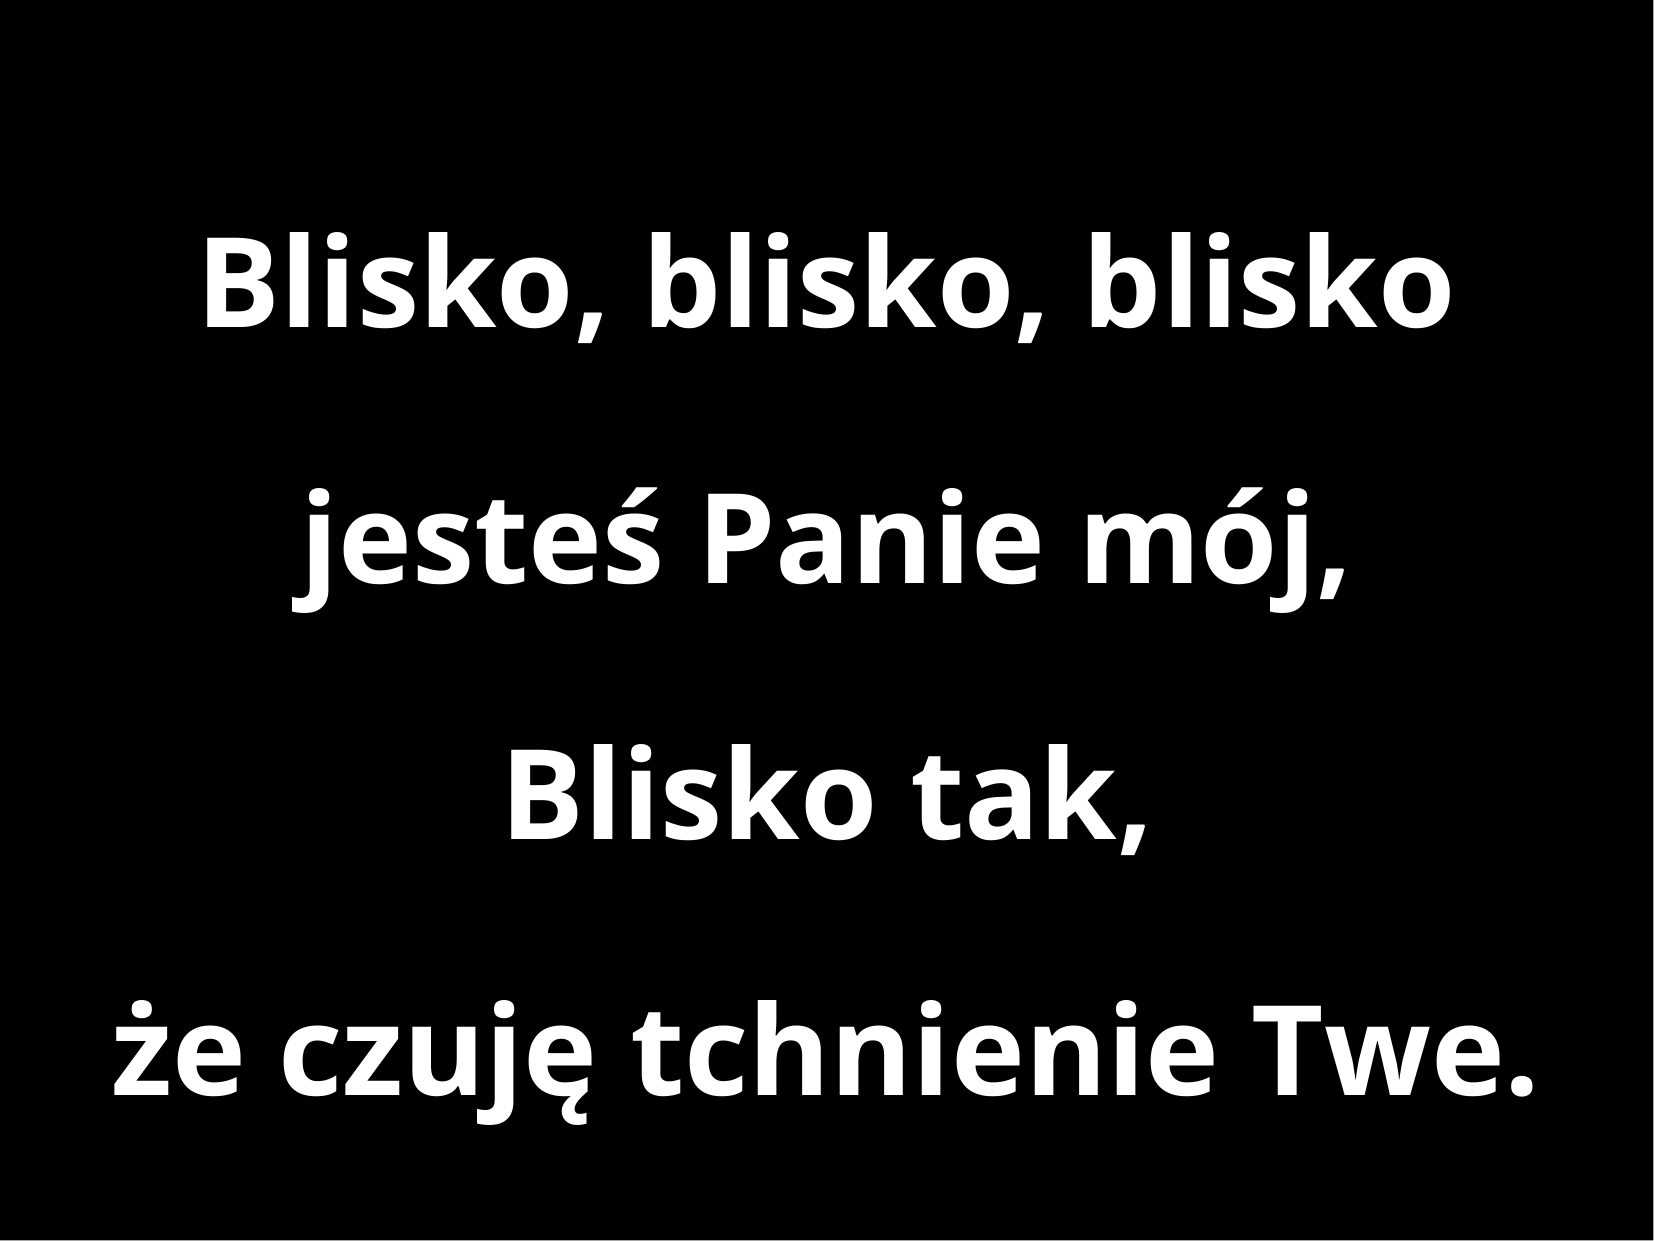

# Blisko, blisko, blisko jesteś Panie mój, Blisko tak, że czuję tchnienie Twe.